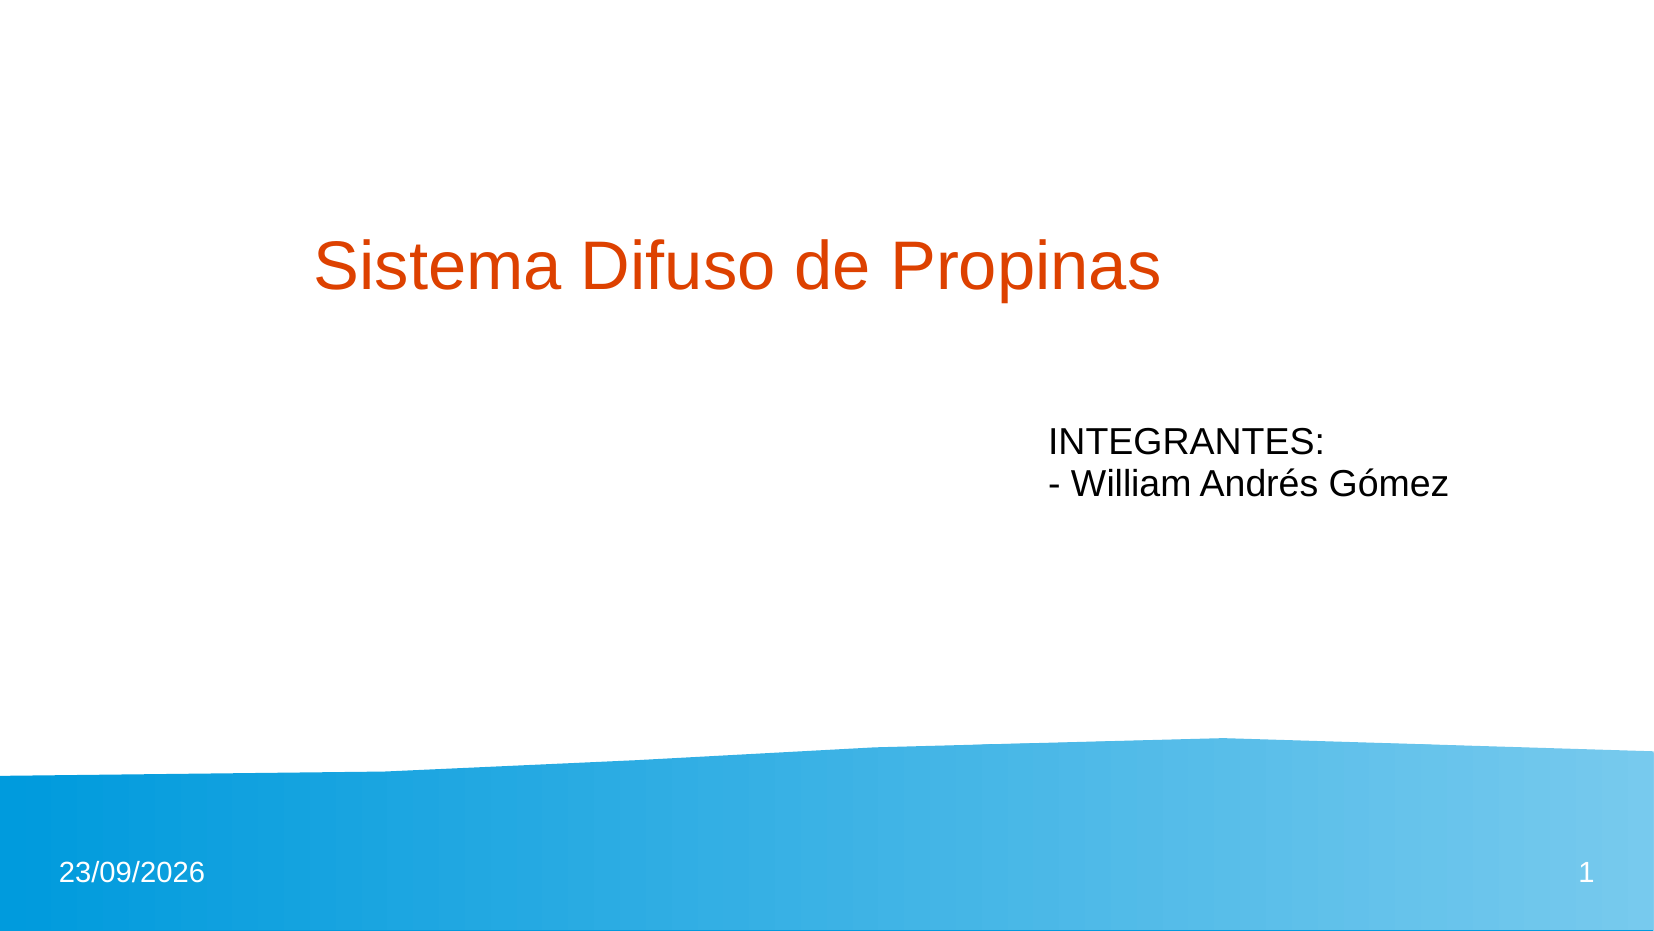

# Sistema Difuso de Propinas
INTEGRANTES:
- William Andrés Gómez